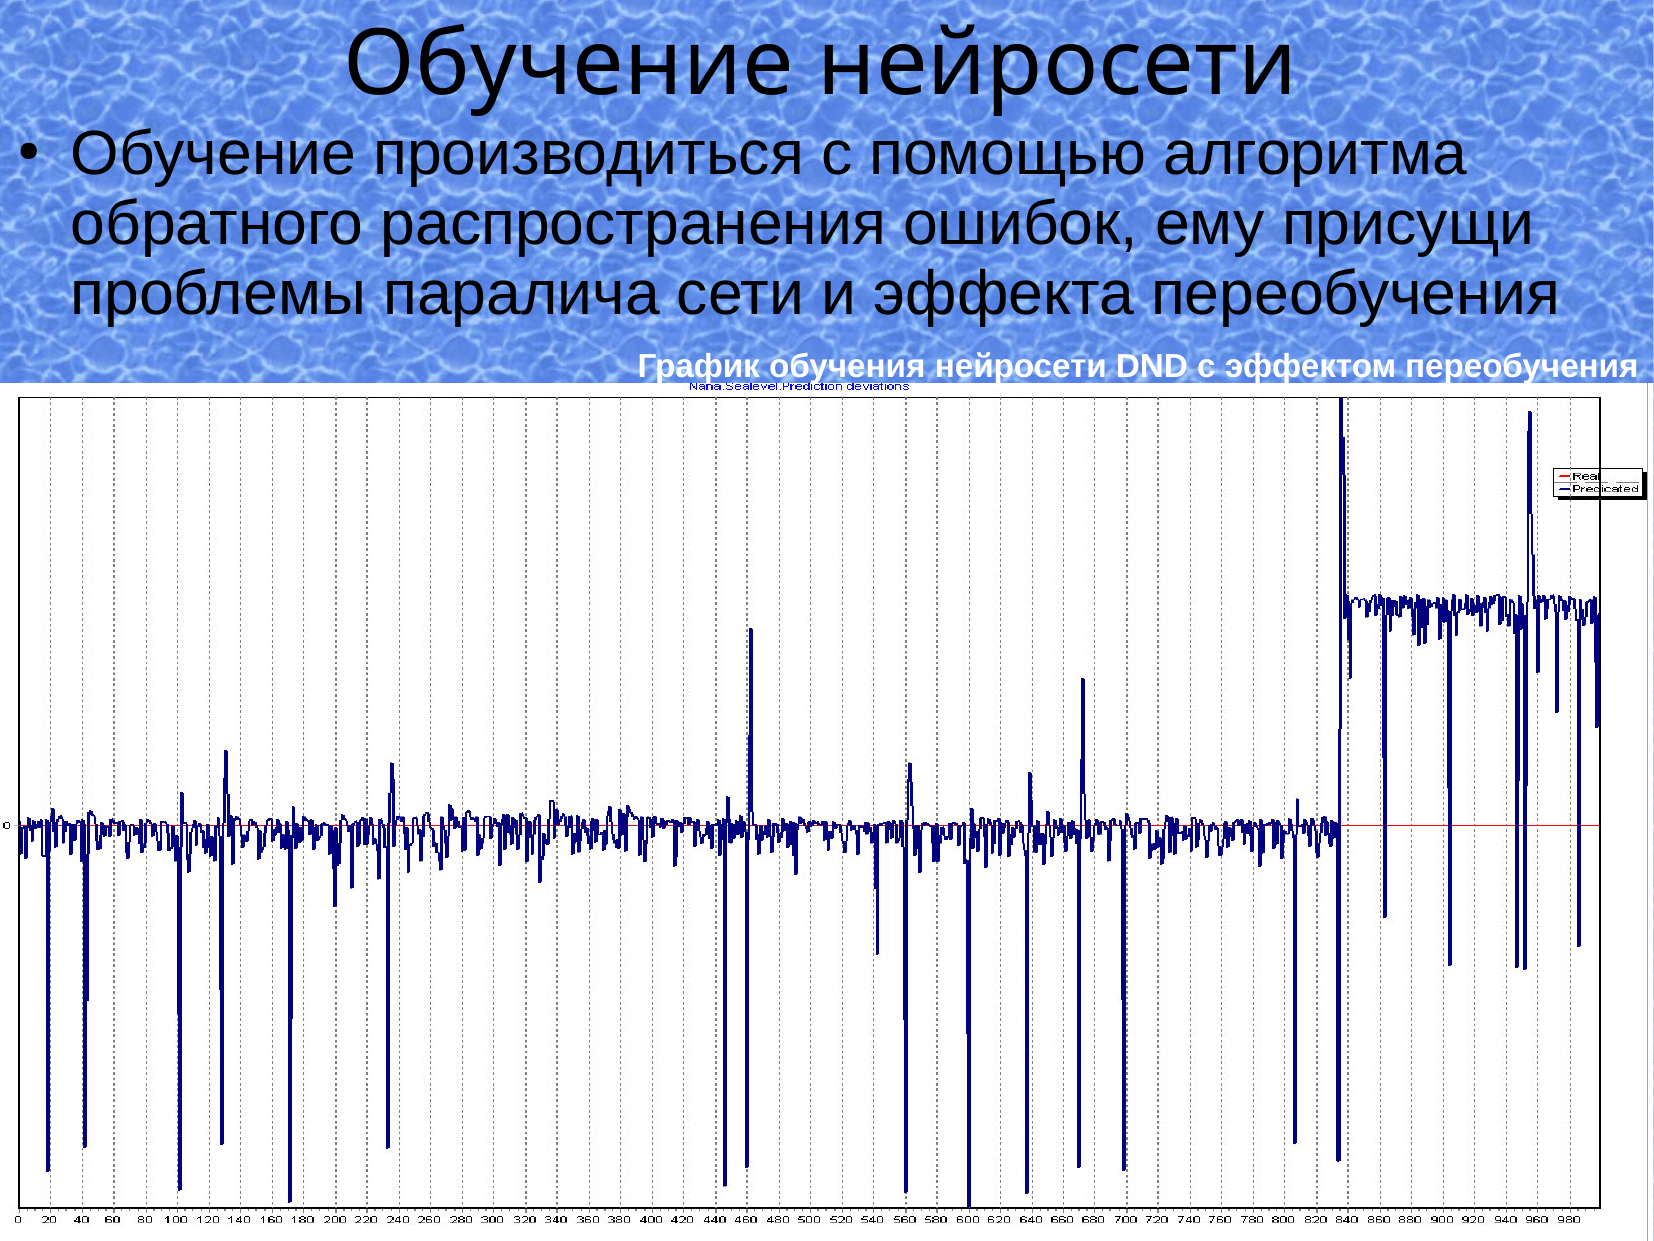

# Обучение нейросети
Обучение производиться с помощью алгоритма обратного распространения ошибок, ему присущи проблемы паралича сети и эффекта переобучения
График обучения нейросети DND c эффектом переобучения